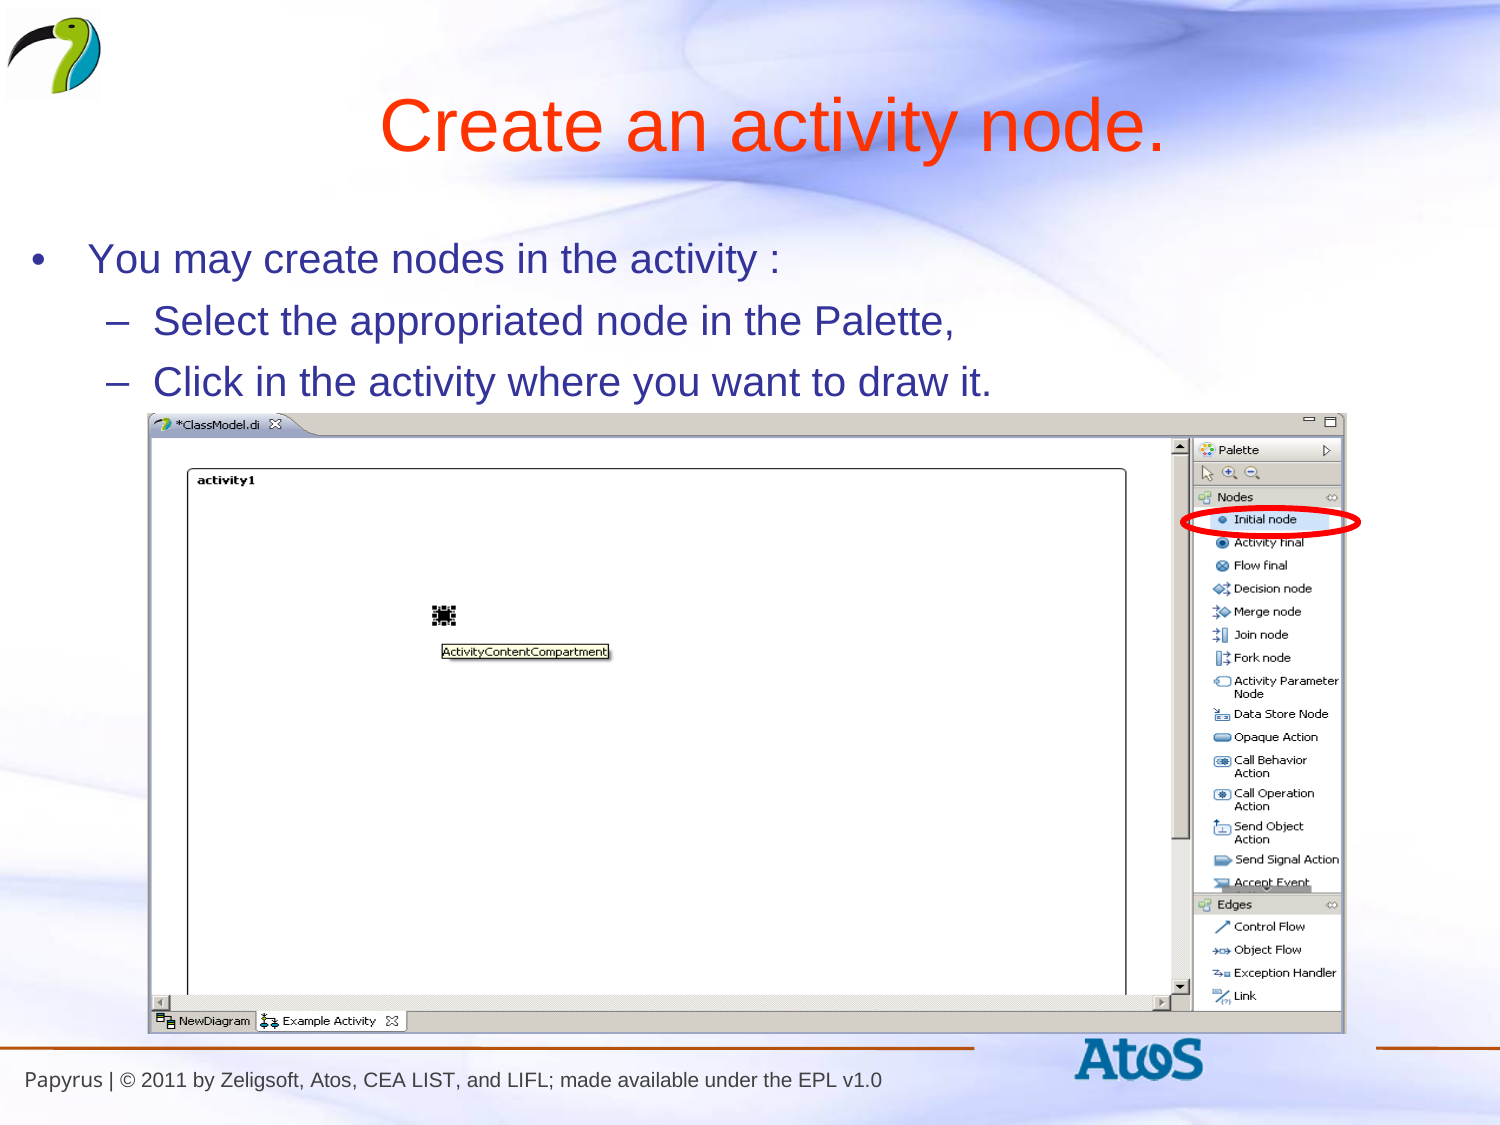

# Create an activity node.
You may create nodes in the activity :
Select the appropriated node in the Palette,
Click in the activity where you want to draw it.